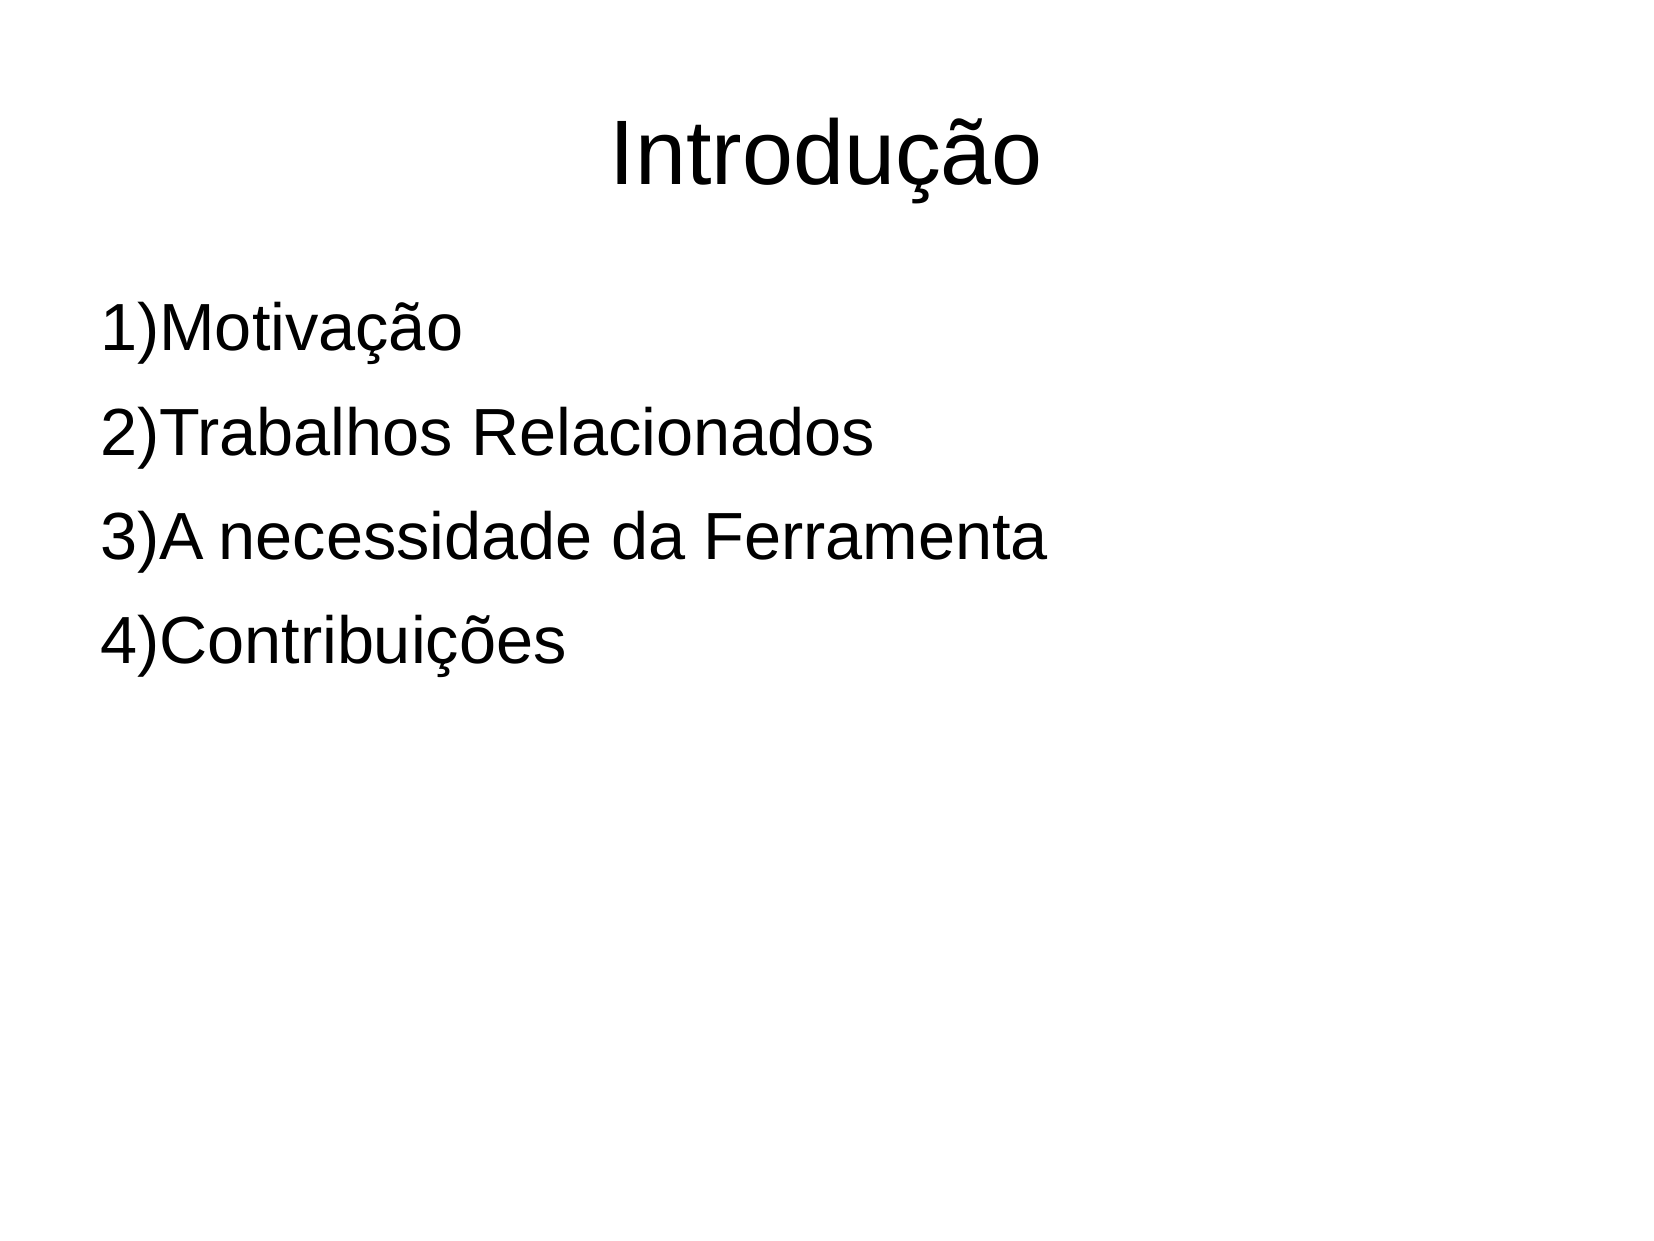

# Introdução
Motivação
Trabalhos Relacionados
A necessidade da Ferramenta
Contribuições